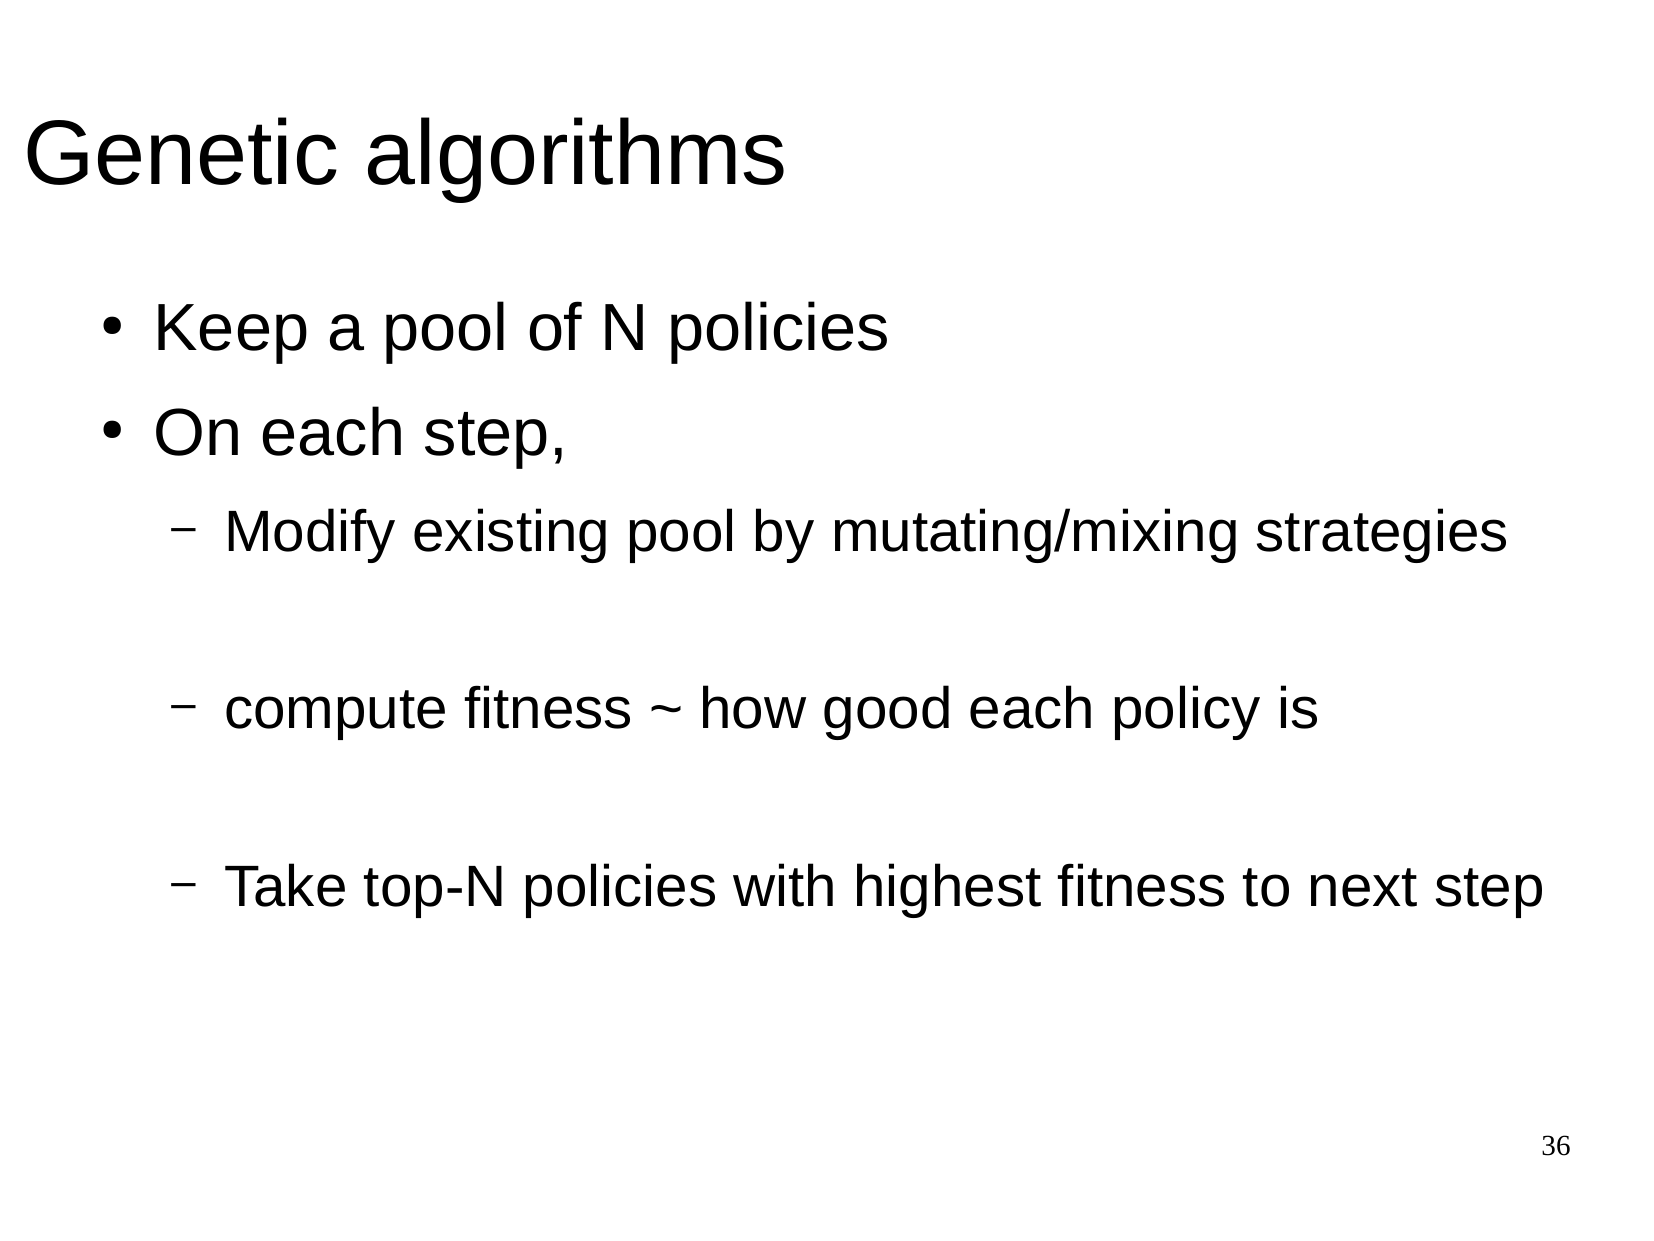

# Genetic algorithms
Keep a pool of N policies
On each step,
Modify existing pool by mutating/mixing strategies
compute fitness ~ how good each policy is
Take top-N policies with highest fitness to next step
36